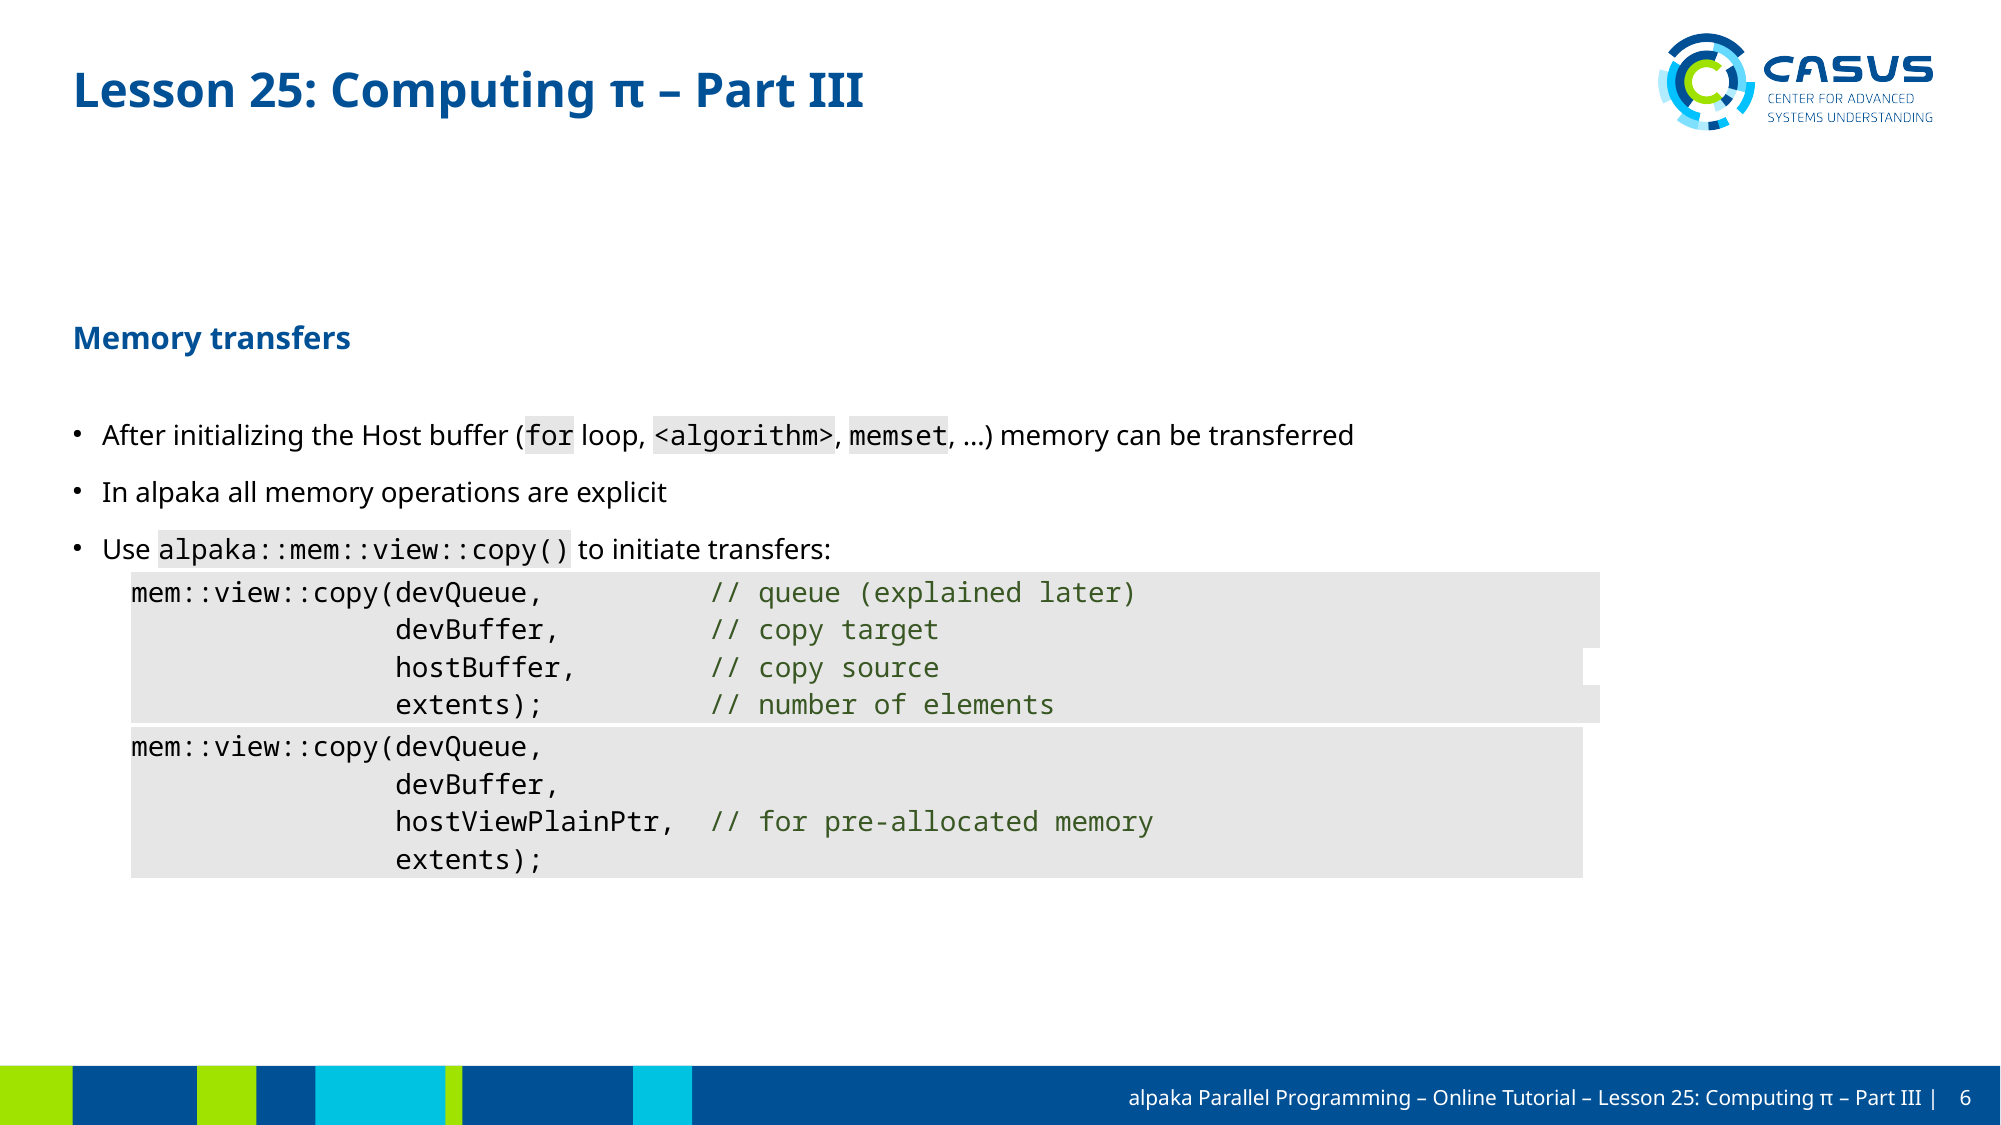

# Lesson 25: Computing π – Part III
Memory transfers
After initializing the Host buffer (for loop, <algorithm>, memset, …) memory can be transferred
In alpaka all memory operations are explicit
Use alpaka::mem::view::copy() to initiate transfers:
mem::view::copy(devQueue, // queue (explained later)
 devBuffer, // copy target
 hostBuffer, // copy source
 extents); // number of elements
mem::view::copy(devQueue,
 devBuffer,
 hostViewPlainPtr, // for pre-allocated memory
 extents);
alpaka Parallel Programming – Online Tutorial – Lesson 25: Computing π – Part III
6